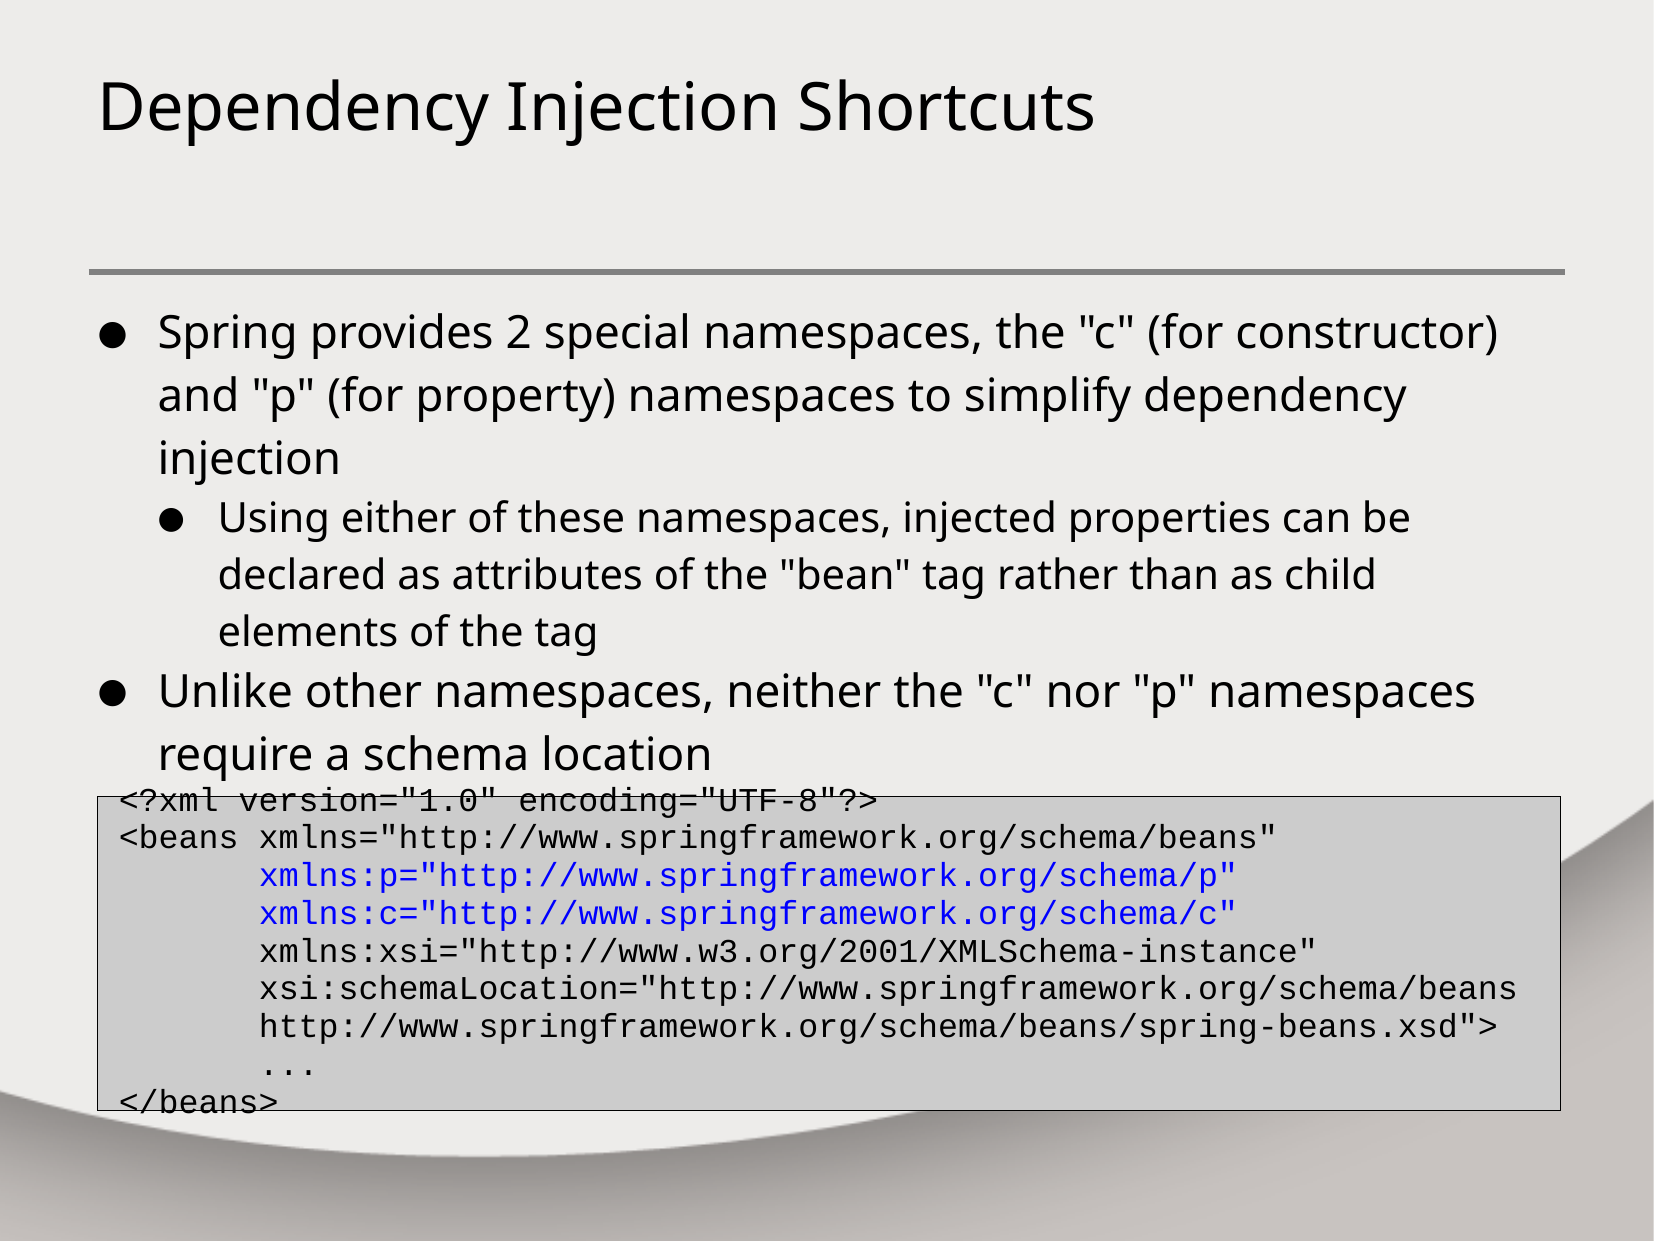

# Dependency Injection Shortcuts
Spring provides 2 special namespaces, the "c" (for constructor) and "p" (for property) namespaces to simplify dependency injection
Using either of these namespaces, injected properties can be declared as attributes of the "bean" tag rather than as child elements of the tag
Unlike other namespaces, neither the "c" nor "p" namespaces require a schema location
Just declare the namespace in your XML file and it will work
<?xml version="1.0" encoding="UTF-8"?>
<beans xmlns="http://www.springframework.org/schema/beans"
 xmlns:p="http://www.springframework.org/schema/p"
 xmlns:c="http://www.springframework.org/schema/c"
 xmlns:xsi="http://www.w3.org/2001/XMLSchema-instance"
 xsi:schemaLocation="http://www.springframework.org/schema/beans
 http://www.springframework.org/schema/beans/spring-beans.xsd">
 ...
</beans>